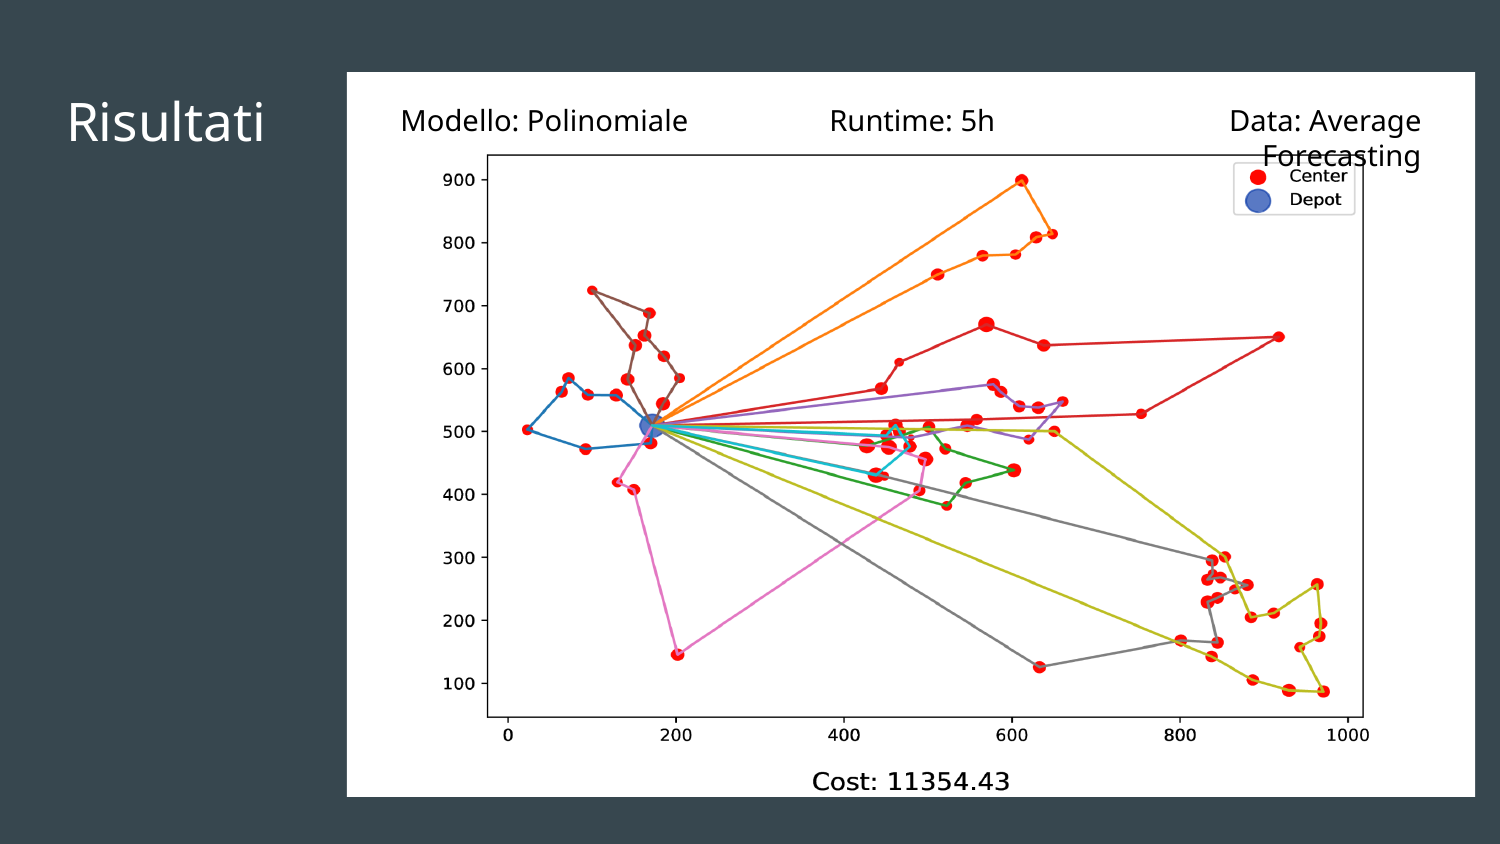

# Risultati
Modello: Polinomiale
Runtime: 5h
Data: Average Forecasting